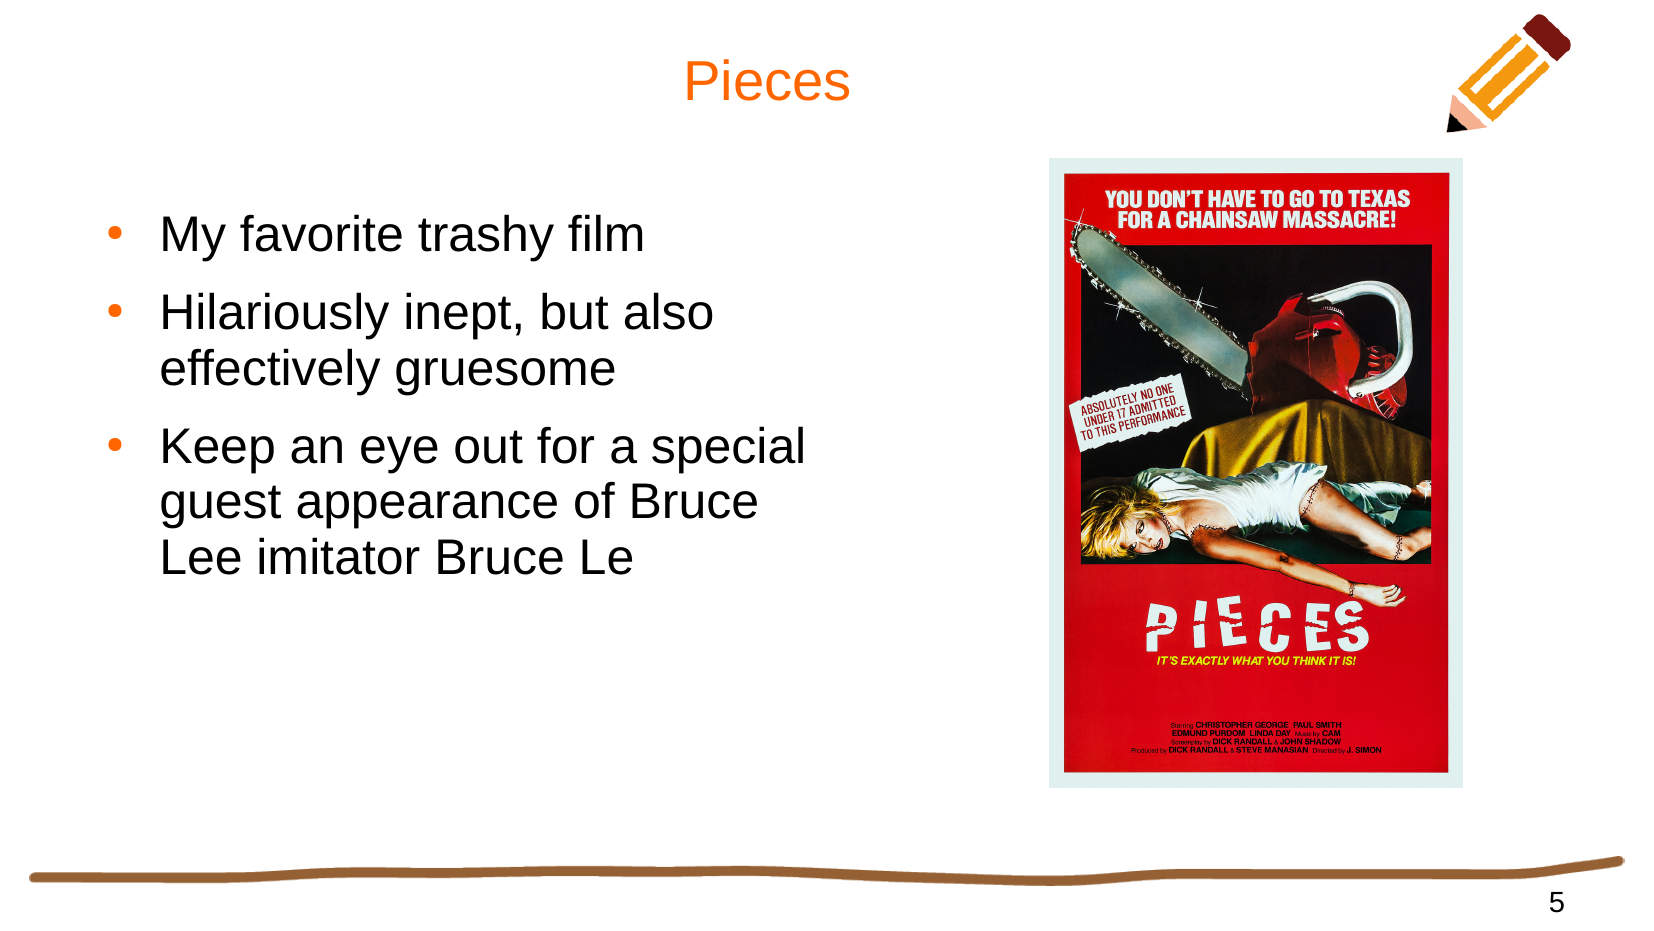

# Pieces
My favorite trashy film
Hilariously inept, but also effectively gruesome
Keep an eye out for a special guest appearance of Bruce Lee imitator Bruce Le
5